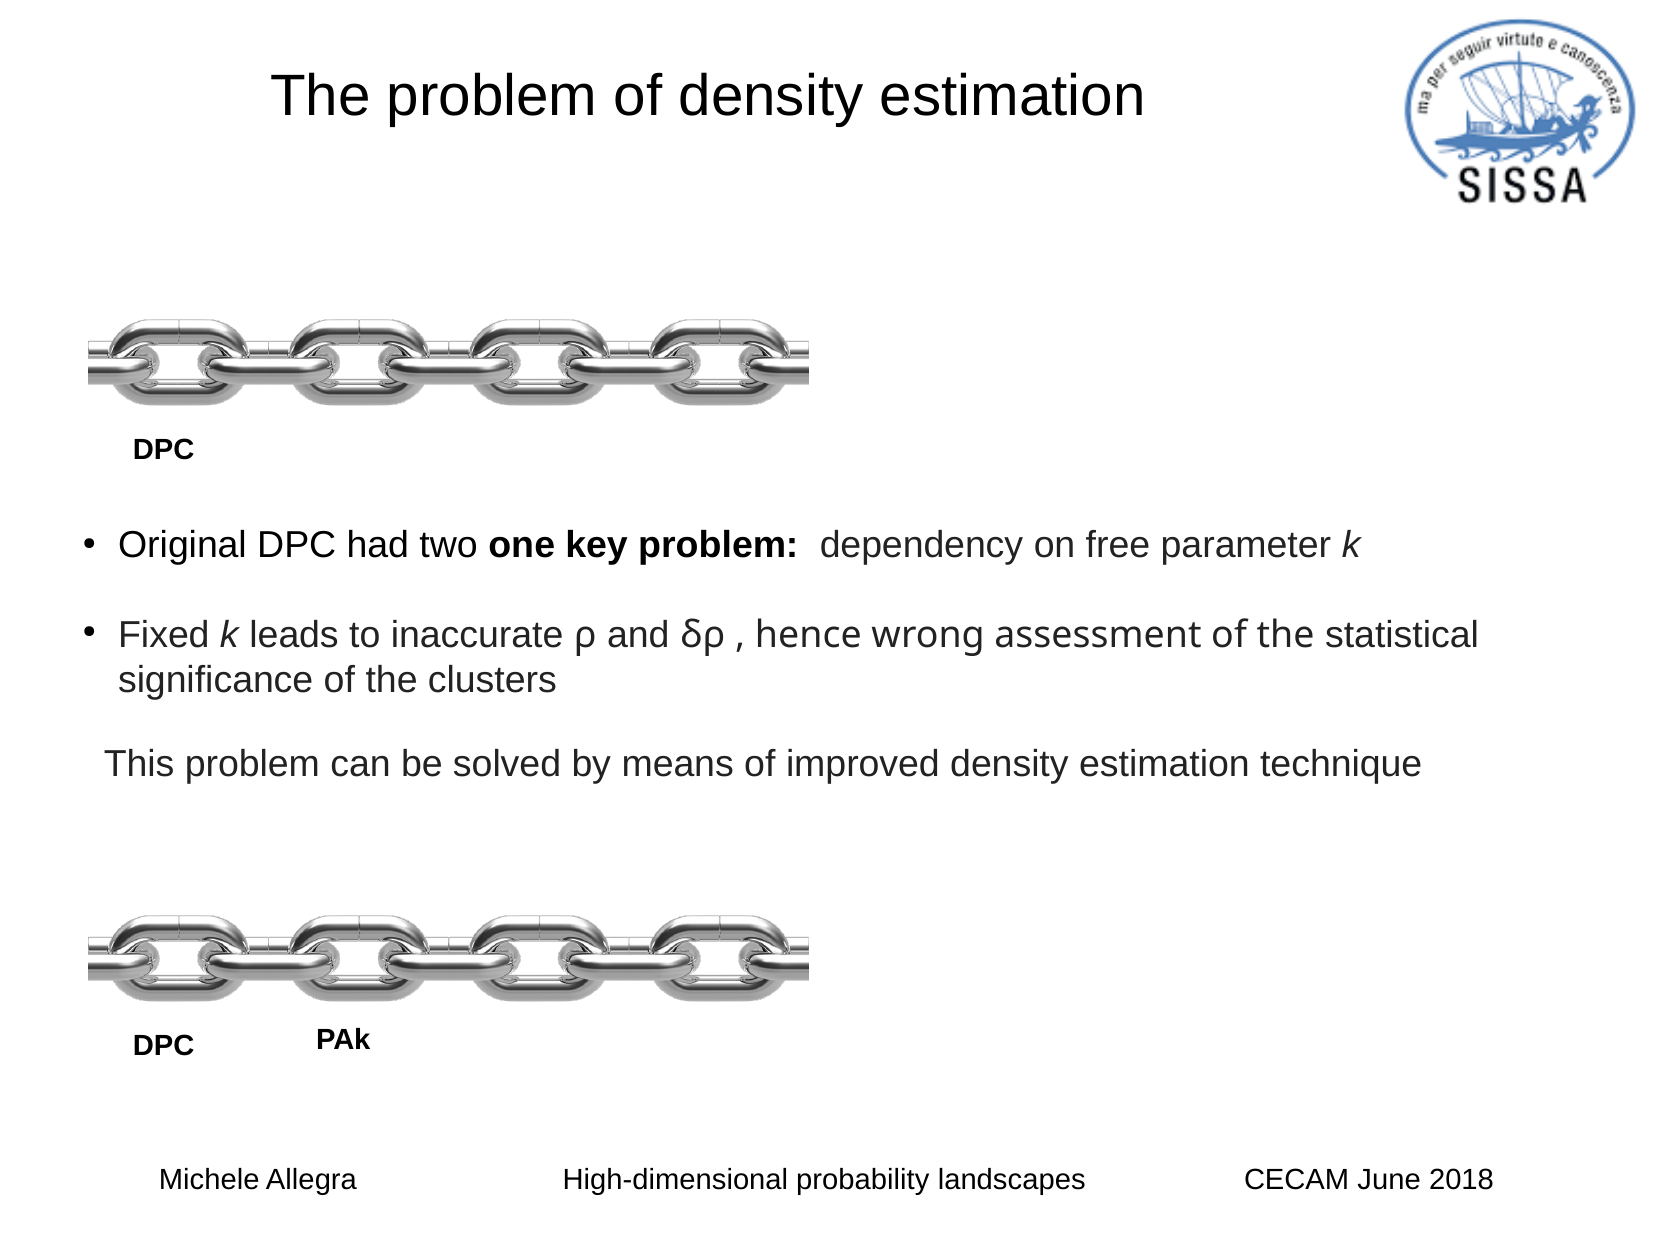

# The problem of density estimation
Original DPC had two one key problem: dependency on free parameter k
Fixed k leads to inaccurate ρ and δρ , hence wrong assessment of the statistical significance of the clusters
 This problem can be solved by means of improved density estimation technique
DPC
PAk
DPC
Michele Allegra High-dimensional probability landscapes CECAM June 2018